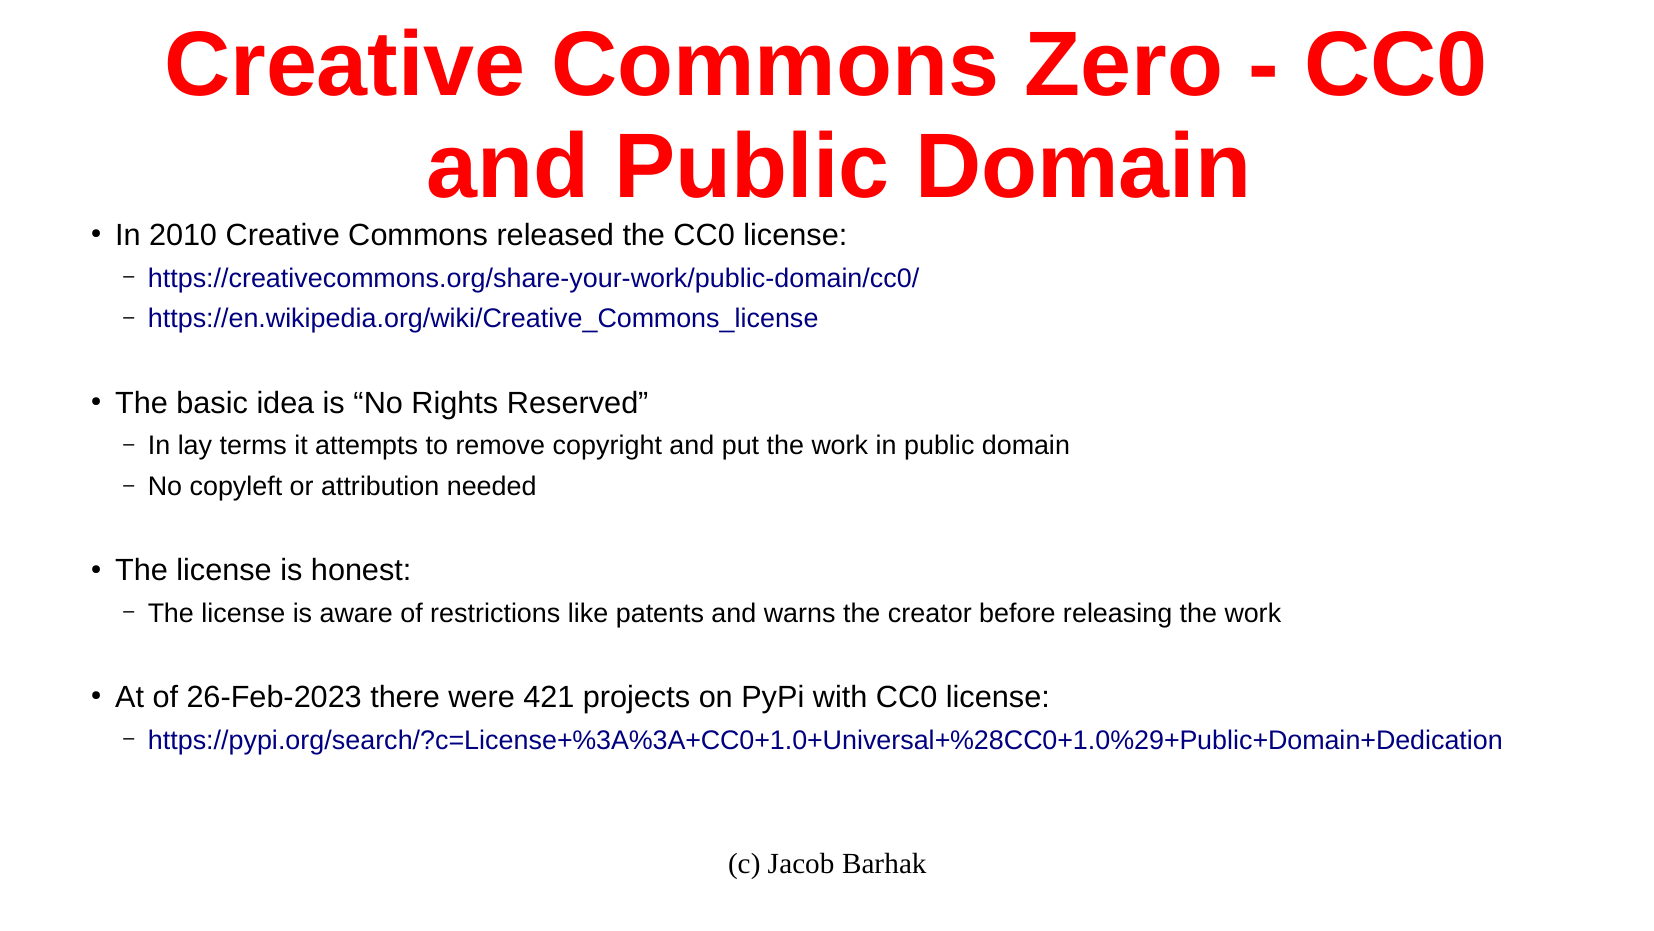

# Creative Commons Zero - CC0 and Public Domain
In 2010 Creative Commons released the CC0 license:
https://creativecommons.org/share-your-work/public-domain/cc0/
https://en.wikipedia.org/wiki/Creative_Commons_license
The basic idea is “No Rights Reserved”
In lay terms it attempts to remove copyright and put the work in public domain
No copyleft or attribution needed
The license is honest:
The license is aware of restrictions like patents and warns the creator before releasing the work
At of 26-Feb-2023 there were 421 projects on PyPi with CC0 license:
https://pypi.org/search/?c=License+%3A%3A+CC0+1.0+Universal+%28CC0+1.0%29+Public+Domain+Dedication